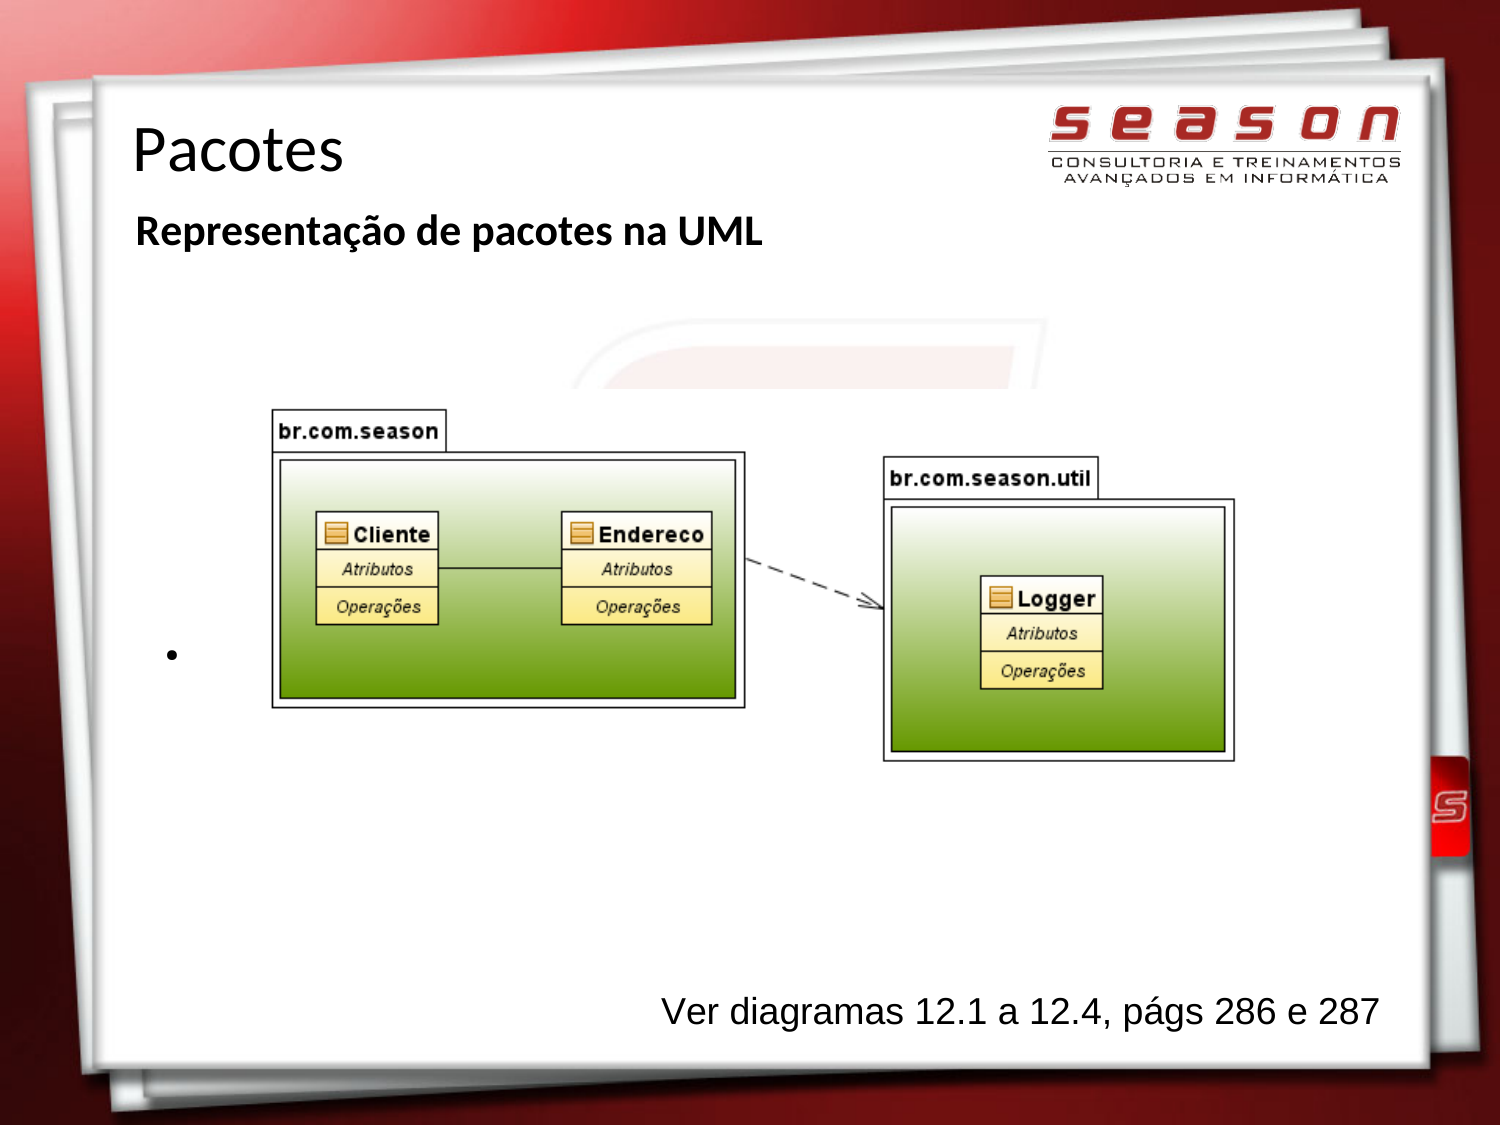

# Pacotes
Representação de pacotes na UML
Ver diagramas 12.1 a 12.4, págs 286 e 287